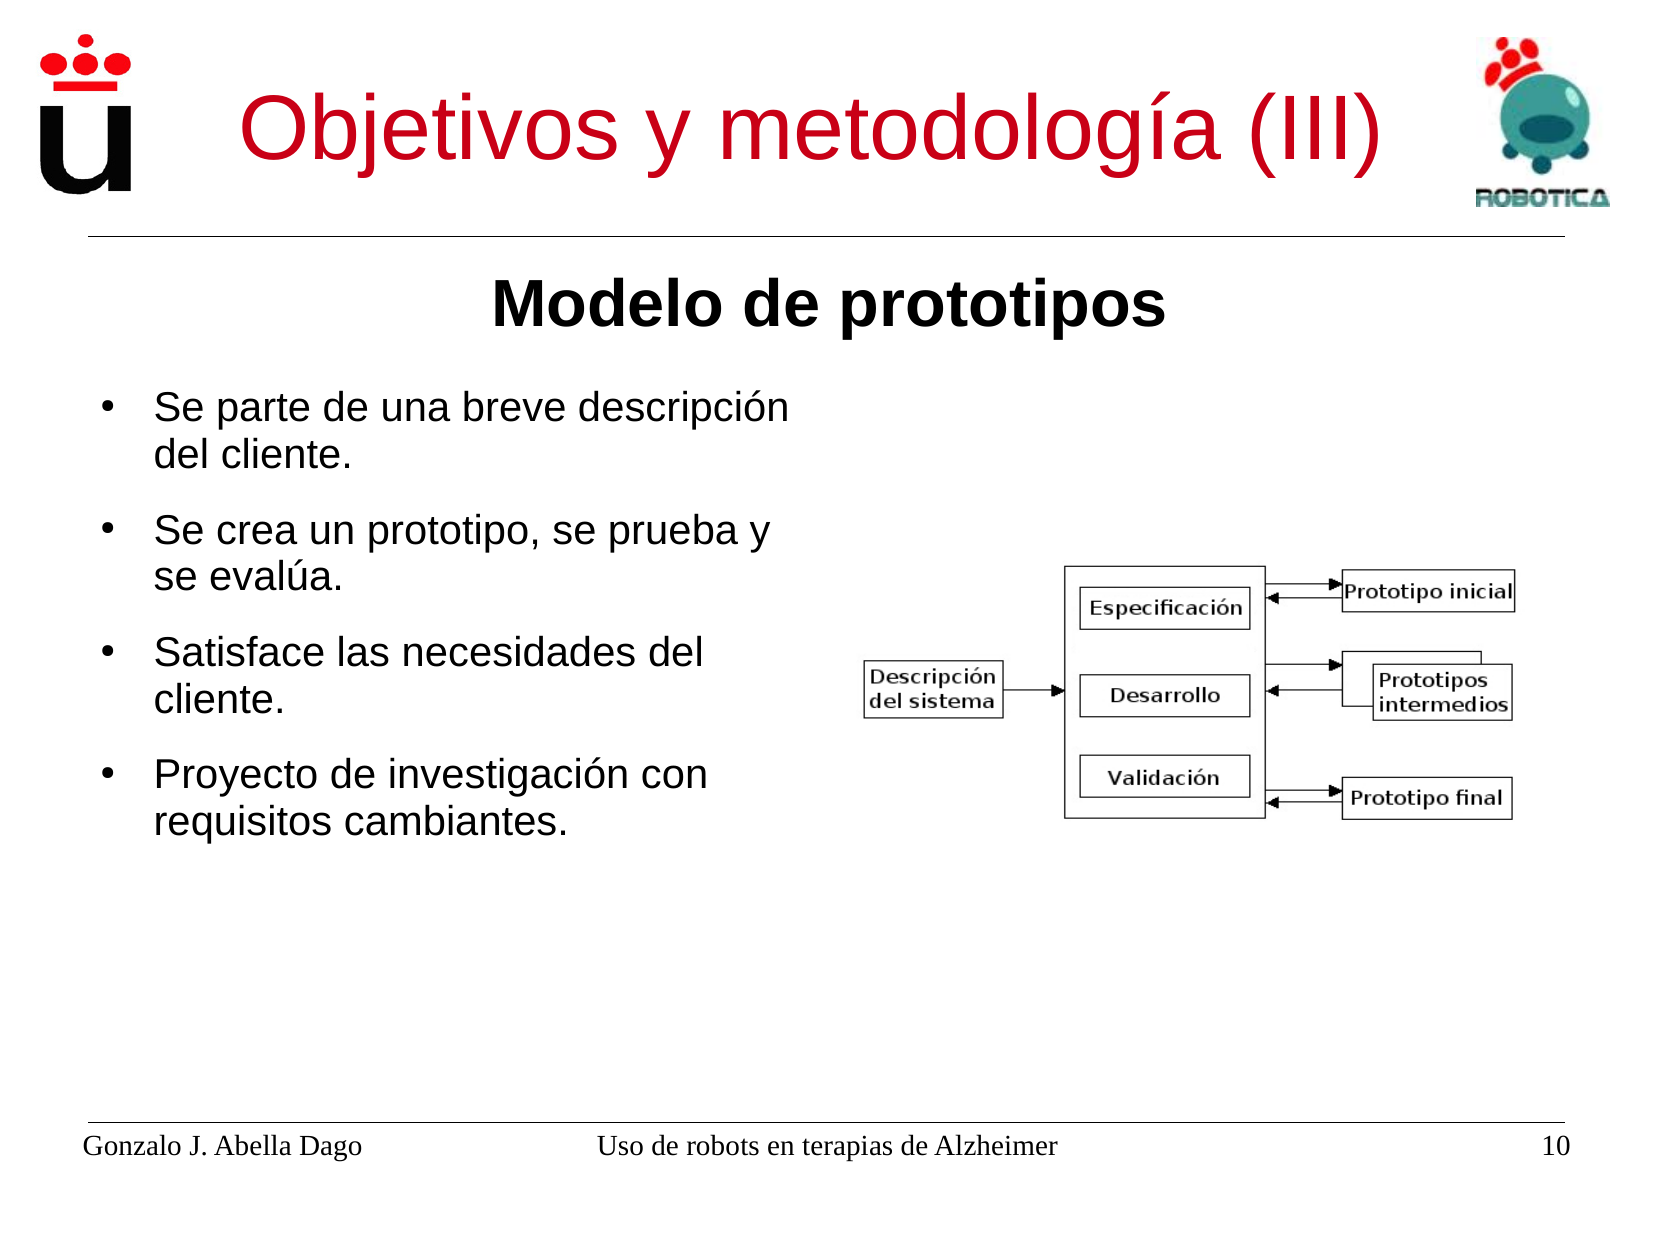

# Objetivos y metodología (III)
Modelo de prototipos
Se parte de una breve descripción del cliente.
Se crea un prototipo, se prueba y se evalúa.
Satisface las necesidades del cliente.
Proyecto de investigación con requisitos cambiantes.
10